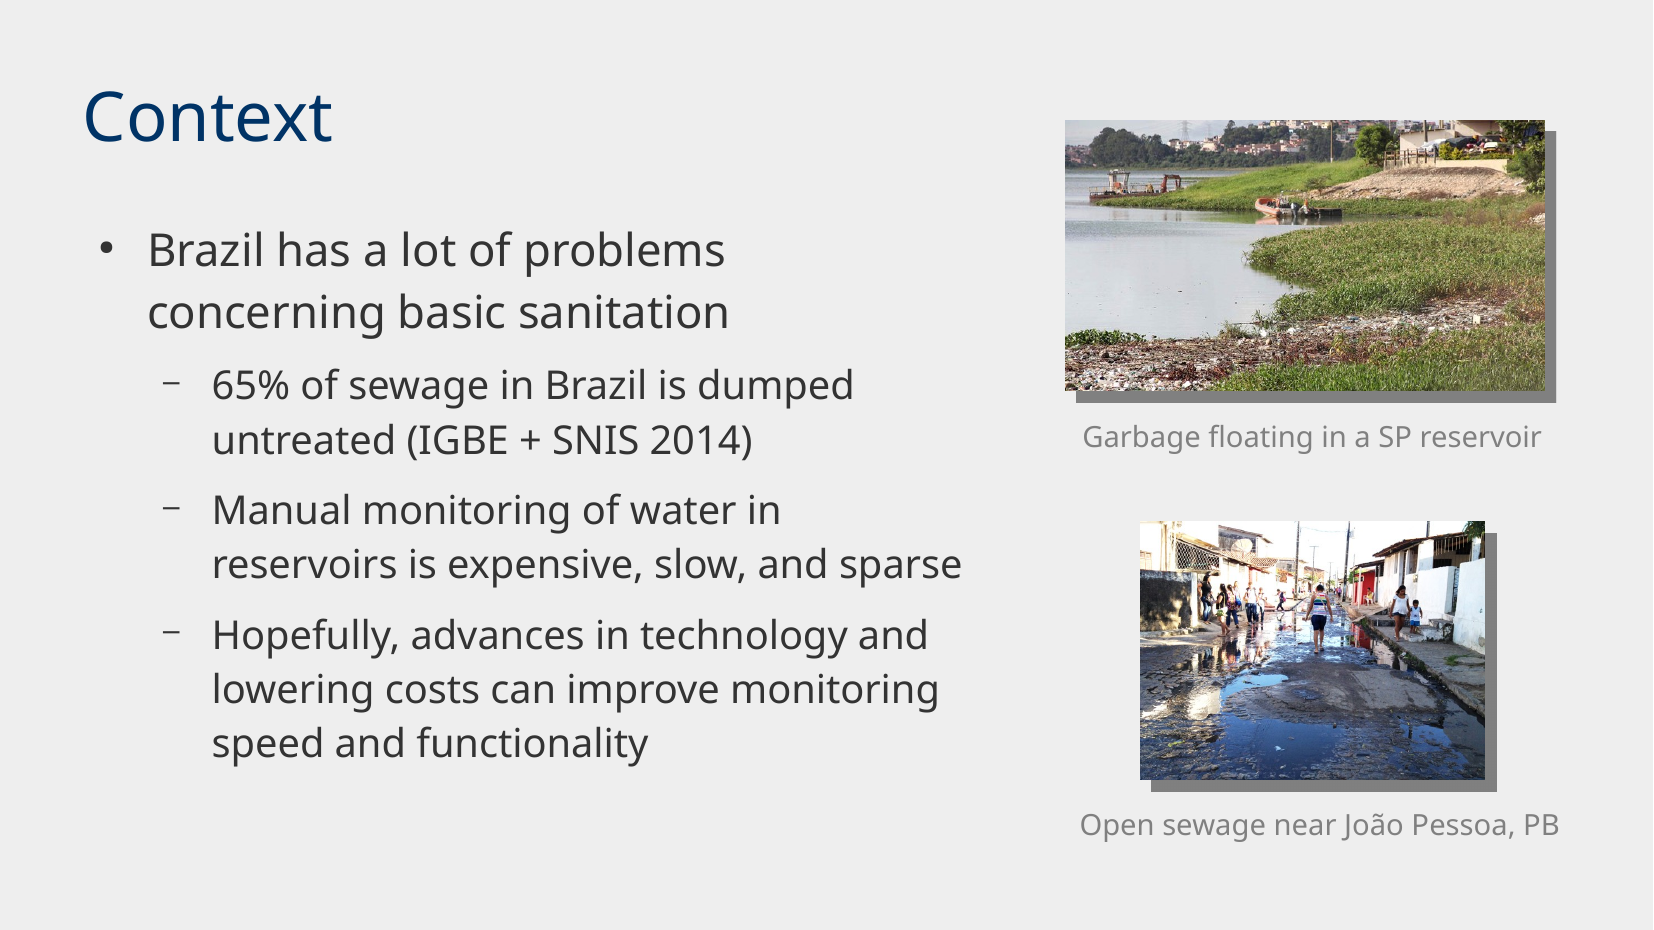

# Context
Brazil has a lot of problems concerning basic sanitation
65% of sewage in Brazil is dumped untreated (IGBE + SNIS 2014)
Manual monitoring of water in reservoirs is expensive, slow, and sparse
Hopefully, advances in technology and lowering costs can improve monitoring speed and functionality
Garbage floating in a SP reservoir
Open sewage near João Pessoa, PB